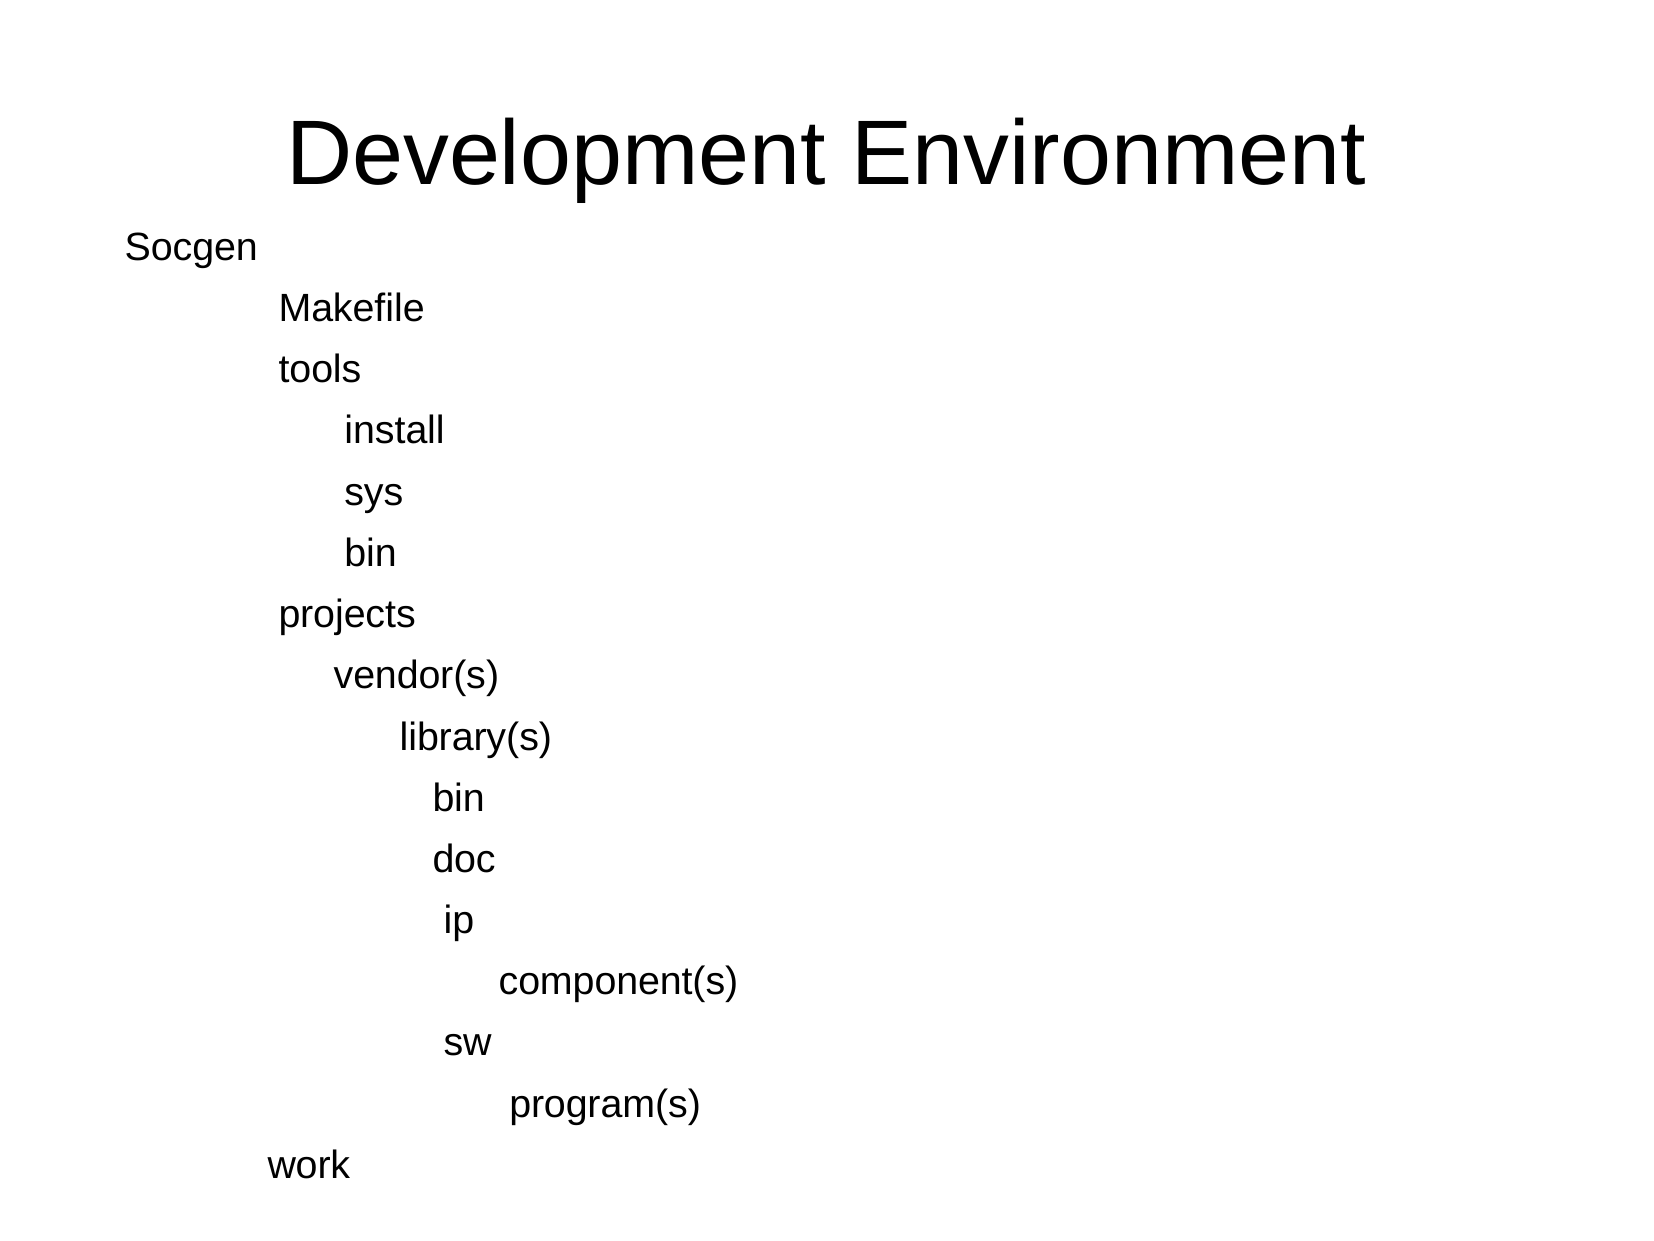

# Development Environment
Socgen
 Makefile
 tools
 install
 sys
 bin
 projects
 vendor(s)
 library(s)
 bin
 doc
 ip
 component(s)
 sw
 program(s)
 work